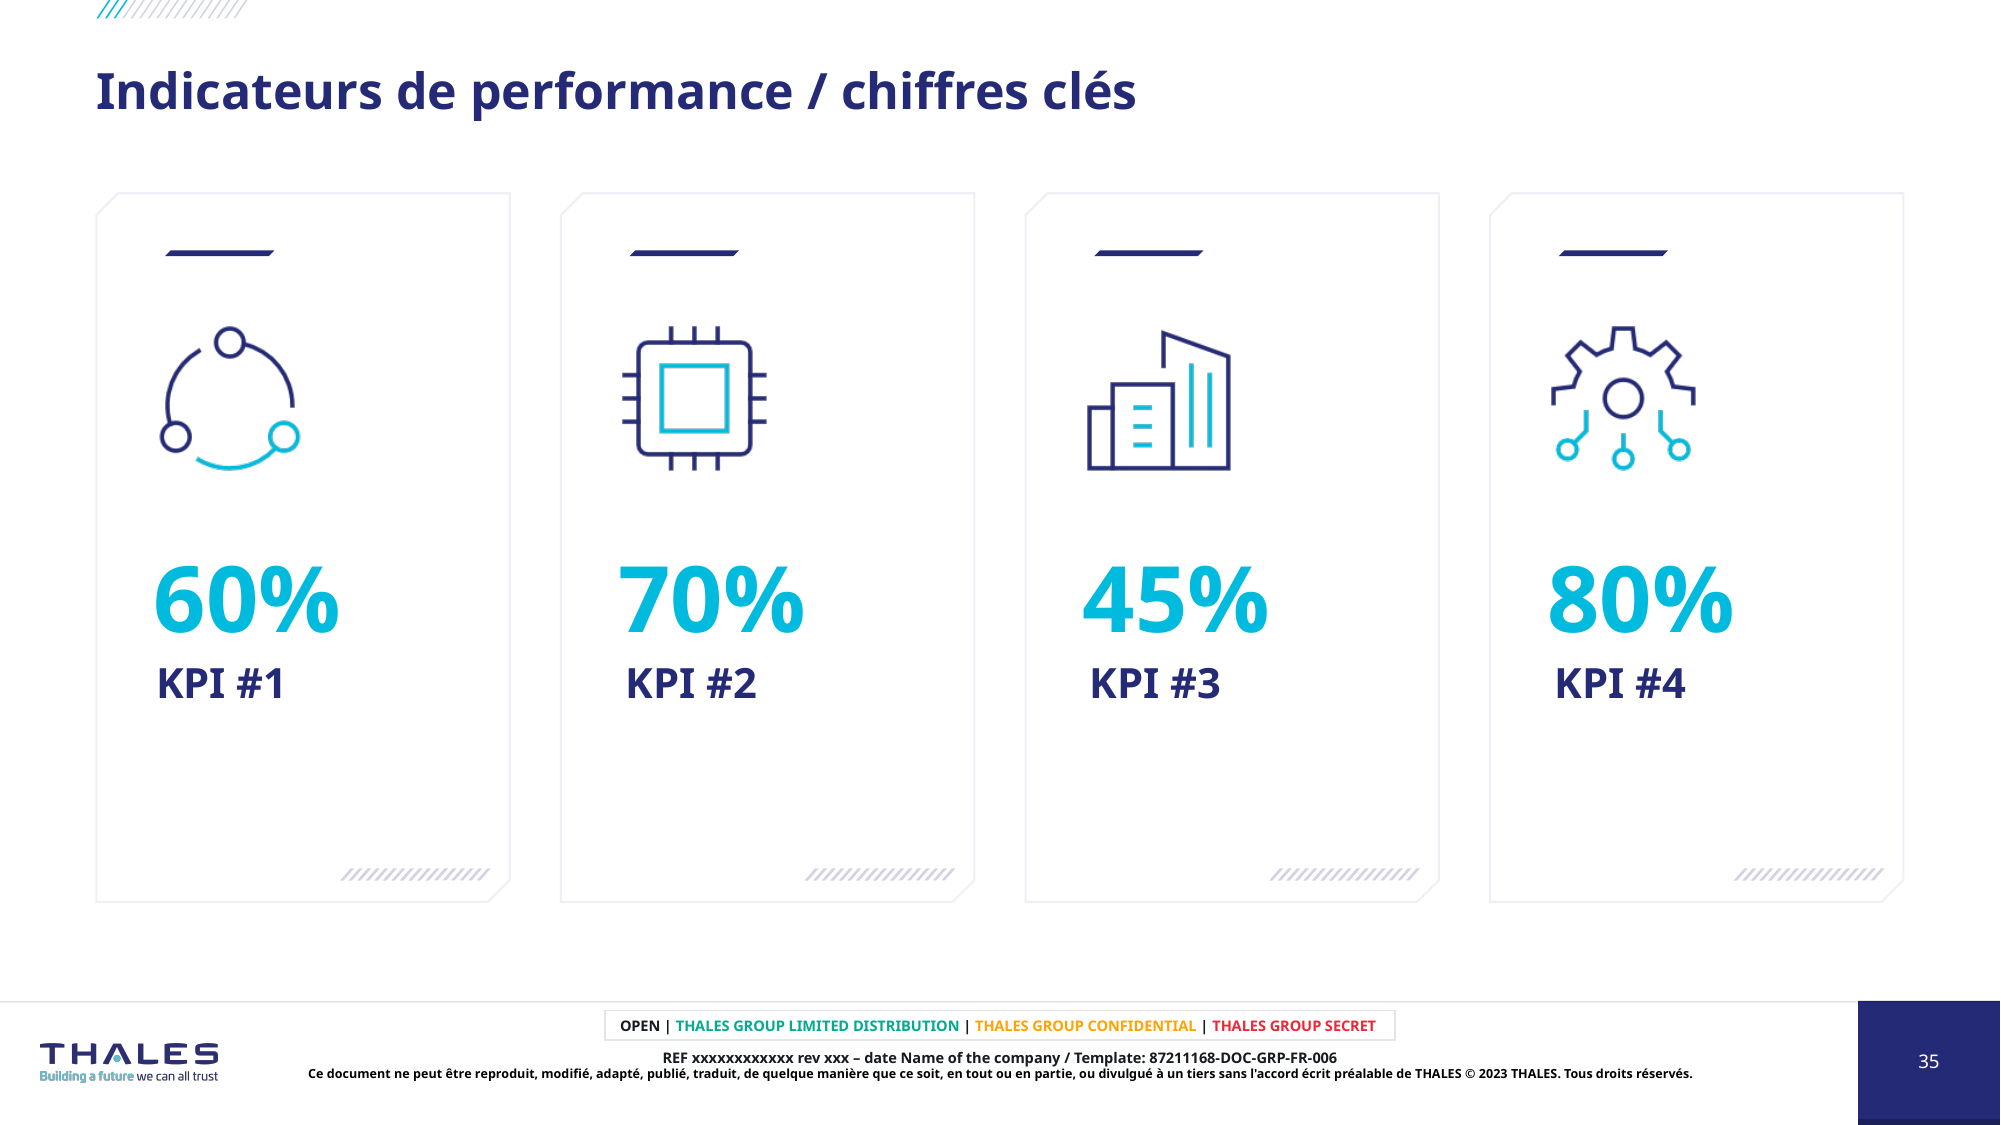

# Indicateurs de performance / chiffres clés
60%
KPI #1
70%
KPI #2
45%
KPI #3
80%
KPI #4